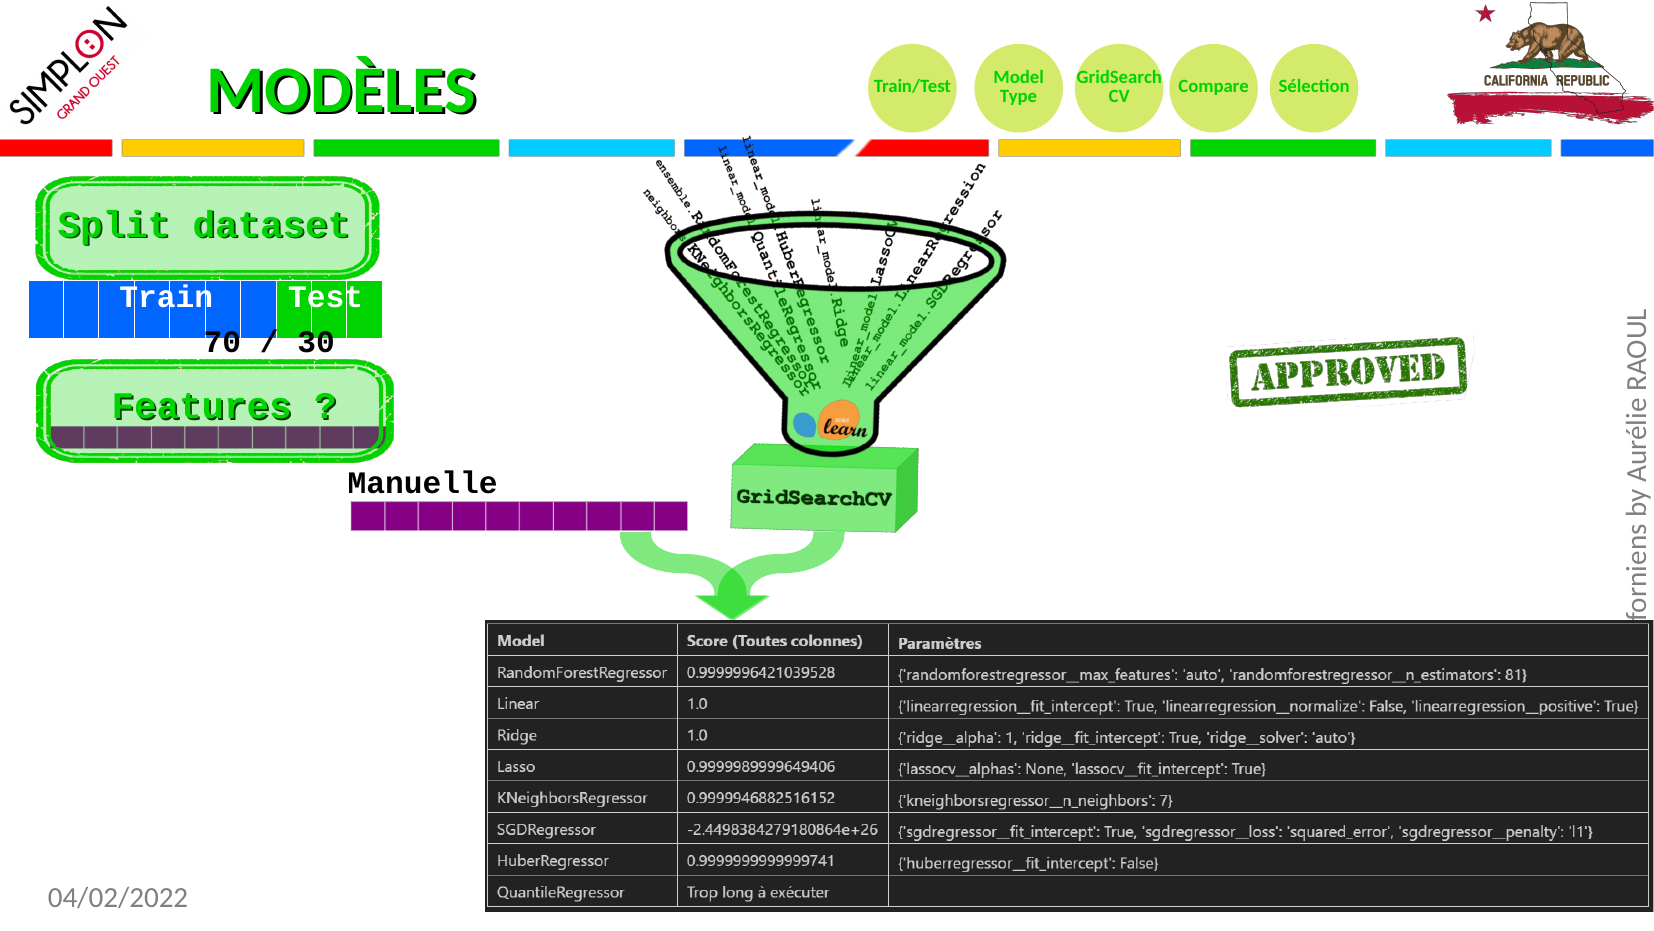

# MODÈLES
Train/Test
Model
Type
GridSearch
CV
Compare
Sélection
Split dataset
 Train Test
| | | | | | | | | | |
| --- | --- | --- | --- | --- | --- | --- | --- | --- | --- |
70 / 30
Features ?
Manuelle
13